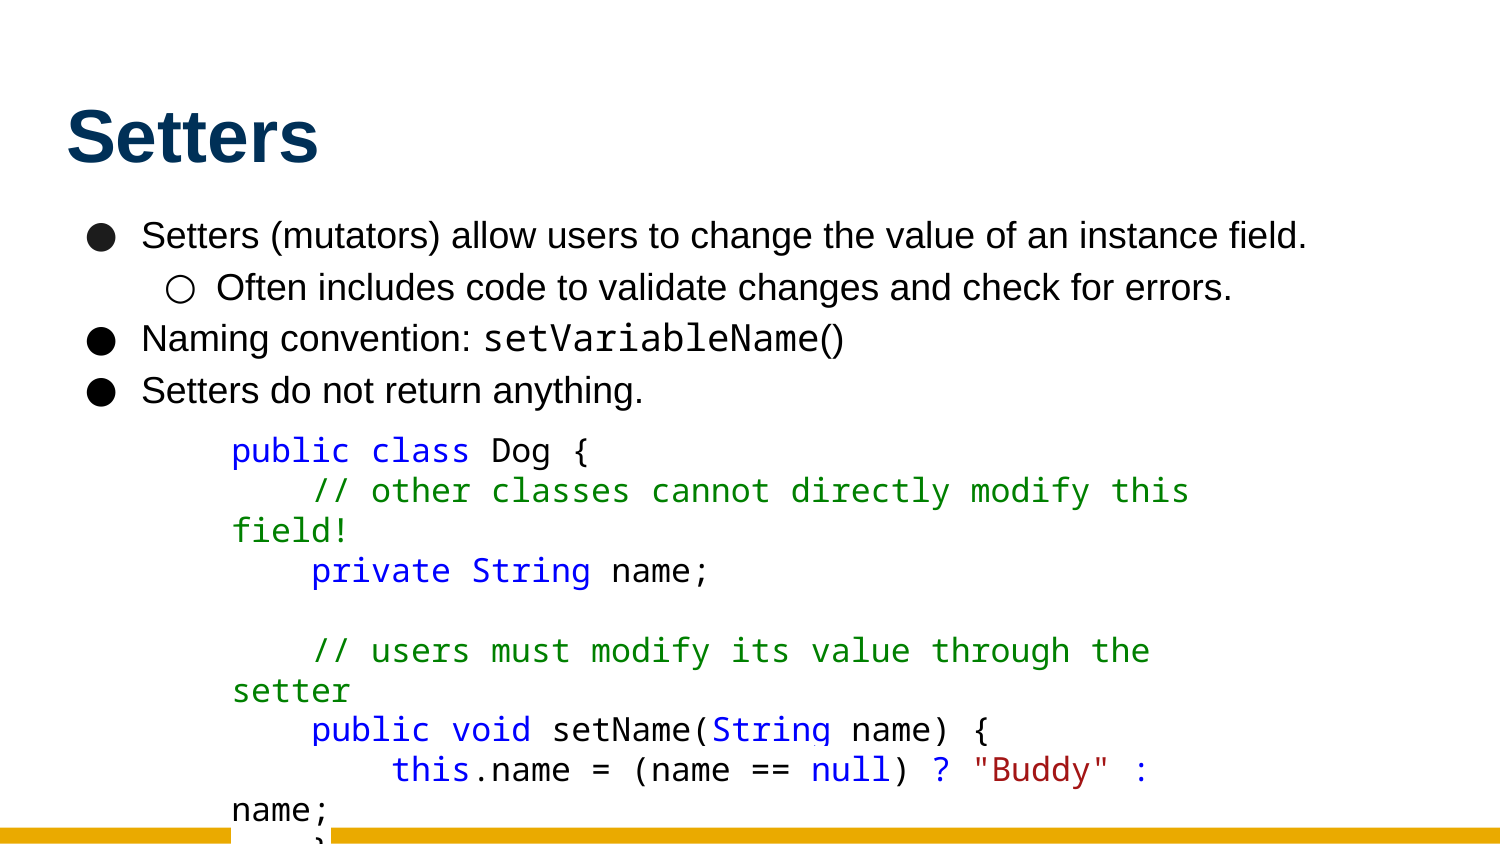

# Setters
Setters (mutators) allow users to change the value of an instance field.
Often includes code to validate changes and check for errors.
Naming convention: setVariableName​()
Setters do not return anything.
public class Dog {
 // other classes cannot directly modify this field!
 private String name;
 // users must modify its value through the setter
 public void setName(String name) {
        this.name = (name == null) ? "Buddy" : name;
    }
}